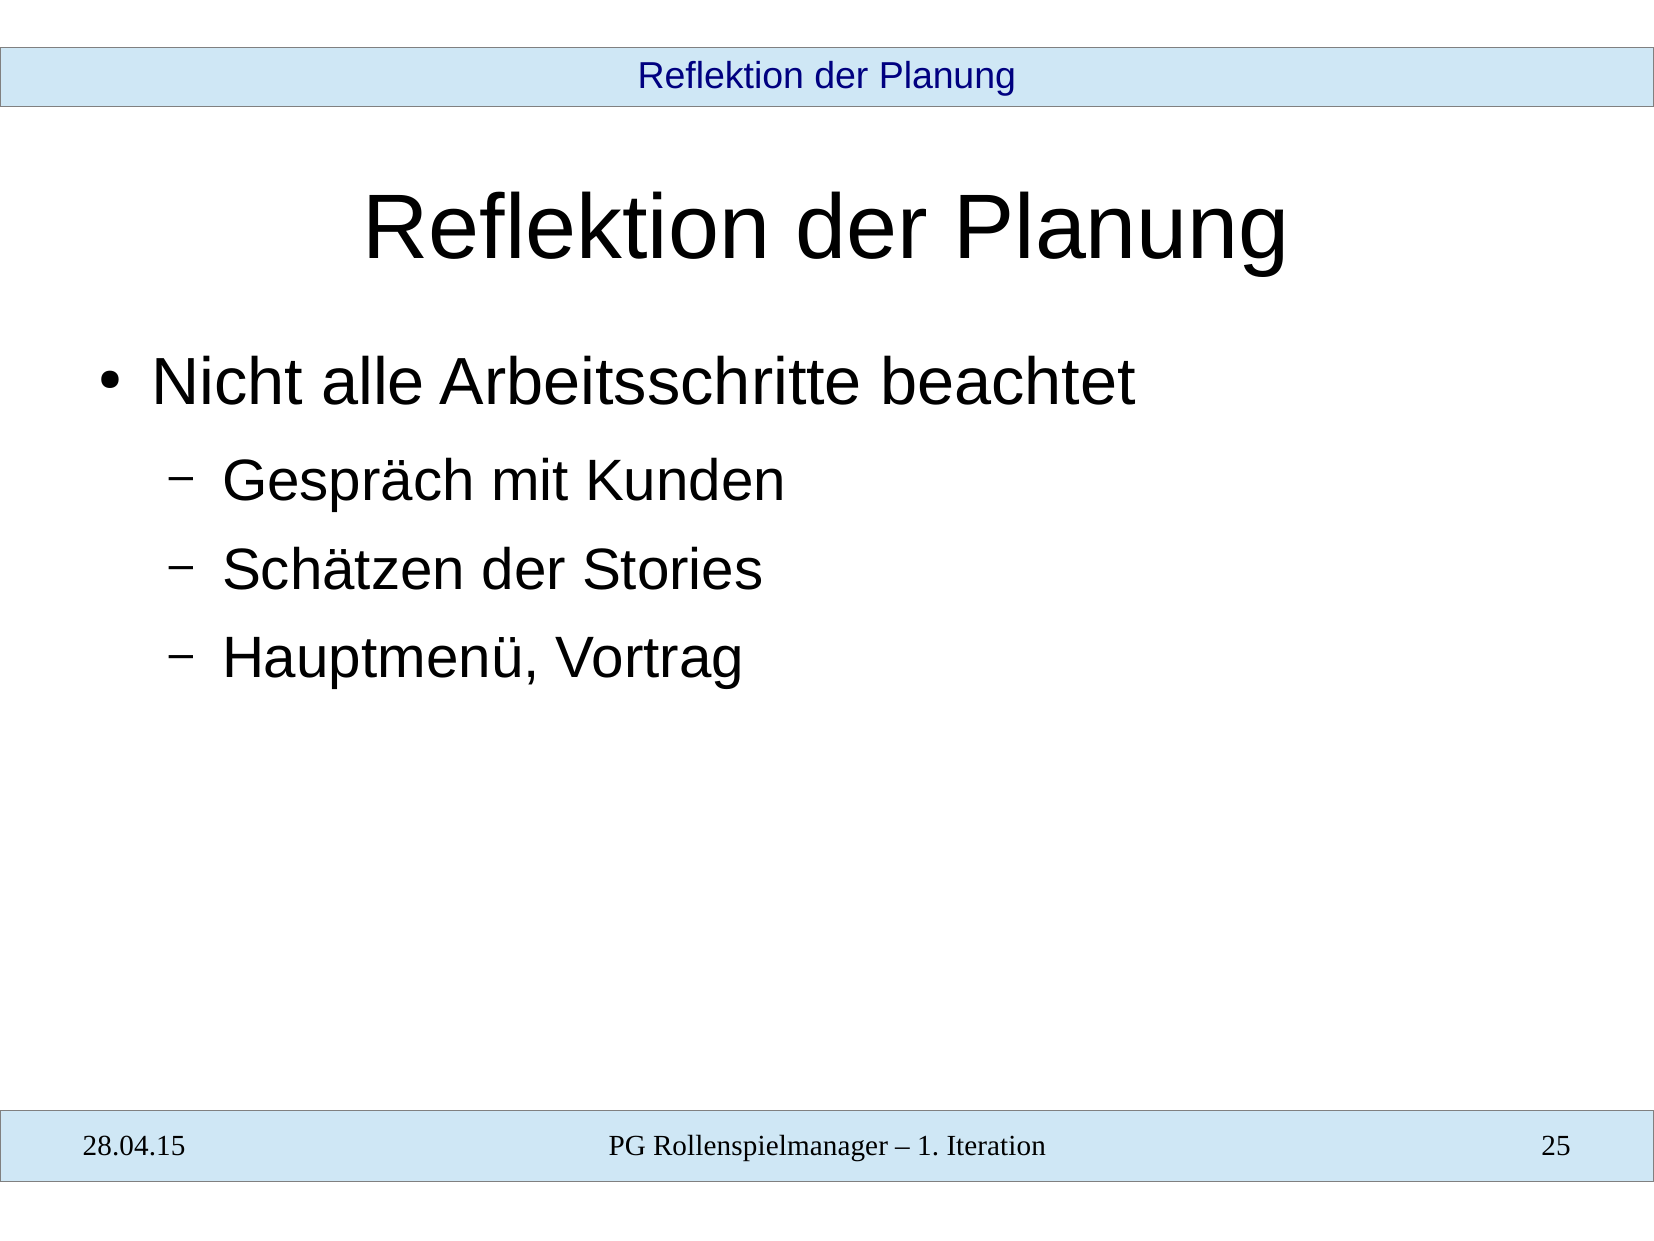

Reflektion der Planung
# Reflektion der Planung
Nicht alle Arbeitsschritte beachtet
Gespräch mit Kunden
Schätzen der Stories
Hauptmenü, Vortrag
28.04.15
PG Rollenspielmanager - 1. Iteration
25